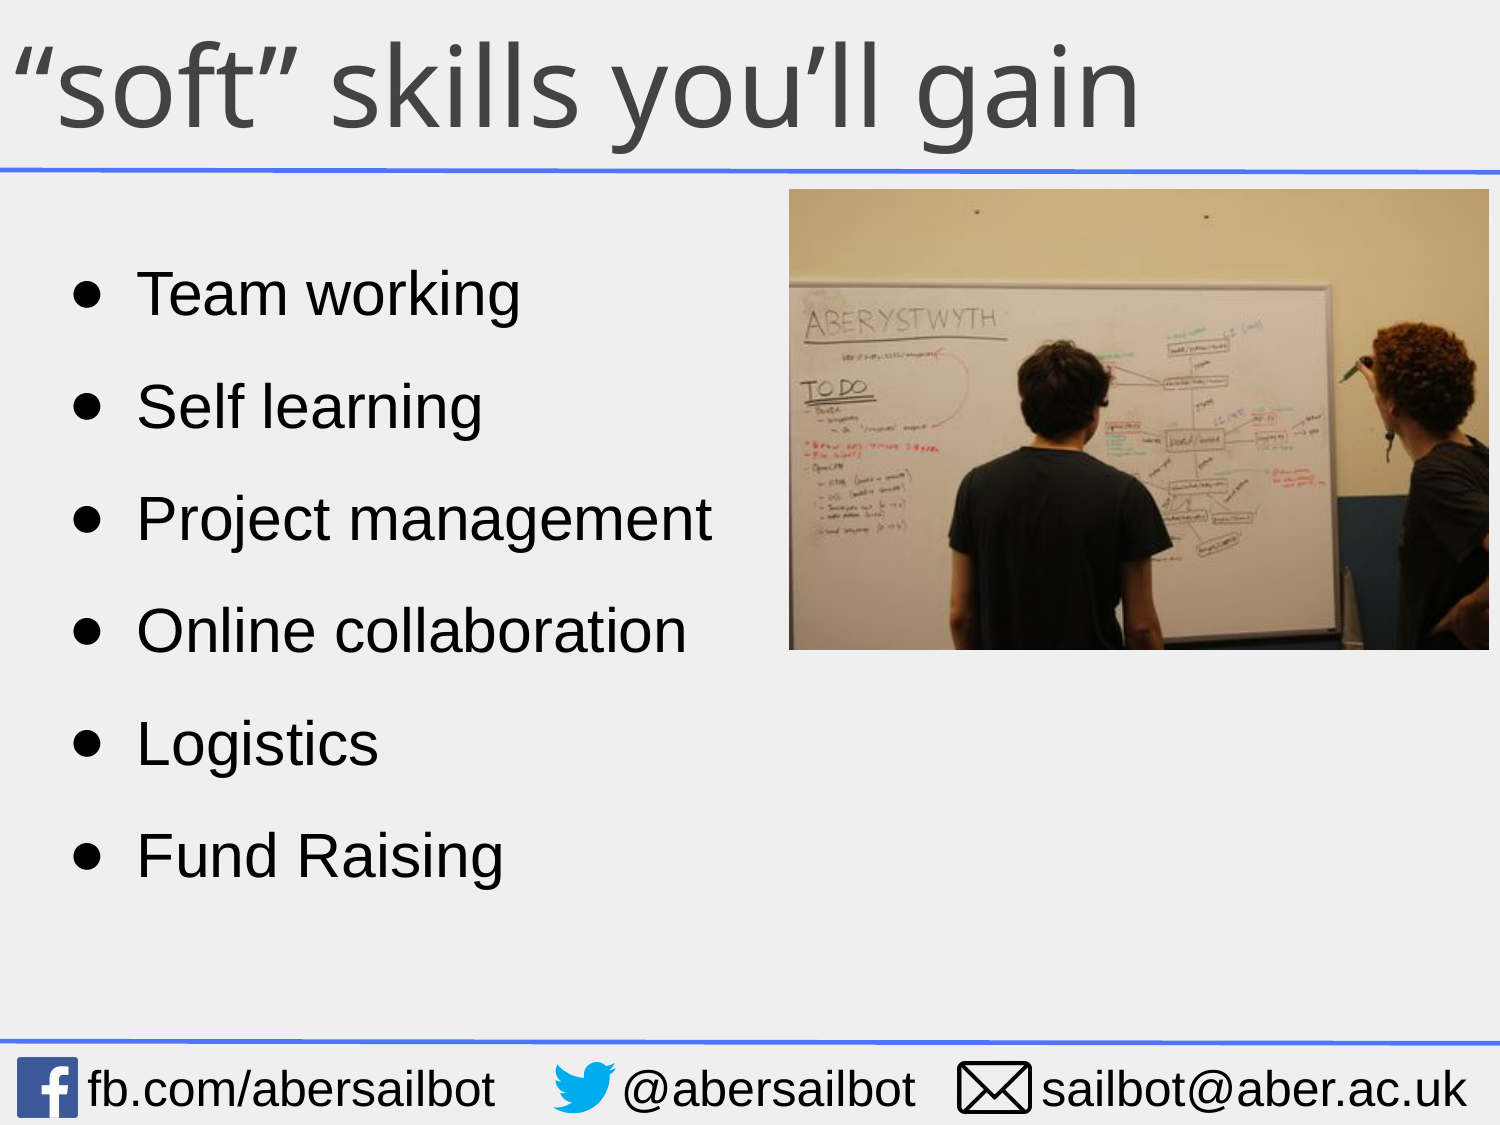

“soft” skills you’ll gain
Team working
Self learning
Project management
Online collaboration
Logistics
Fund Raising
 fb.com/abersailbot @abersailbot sailbot@aber.ac.uk